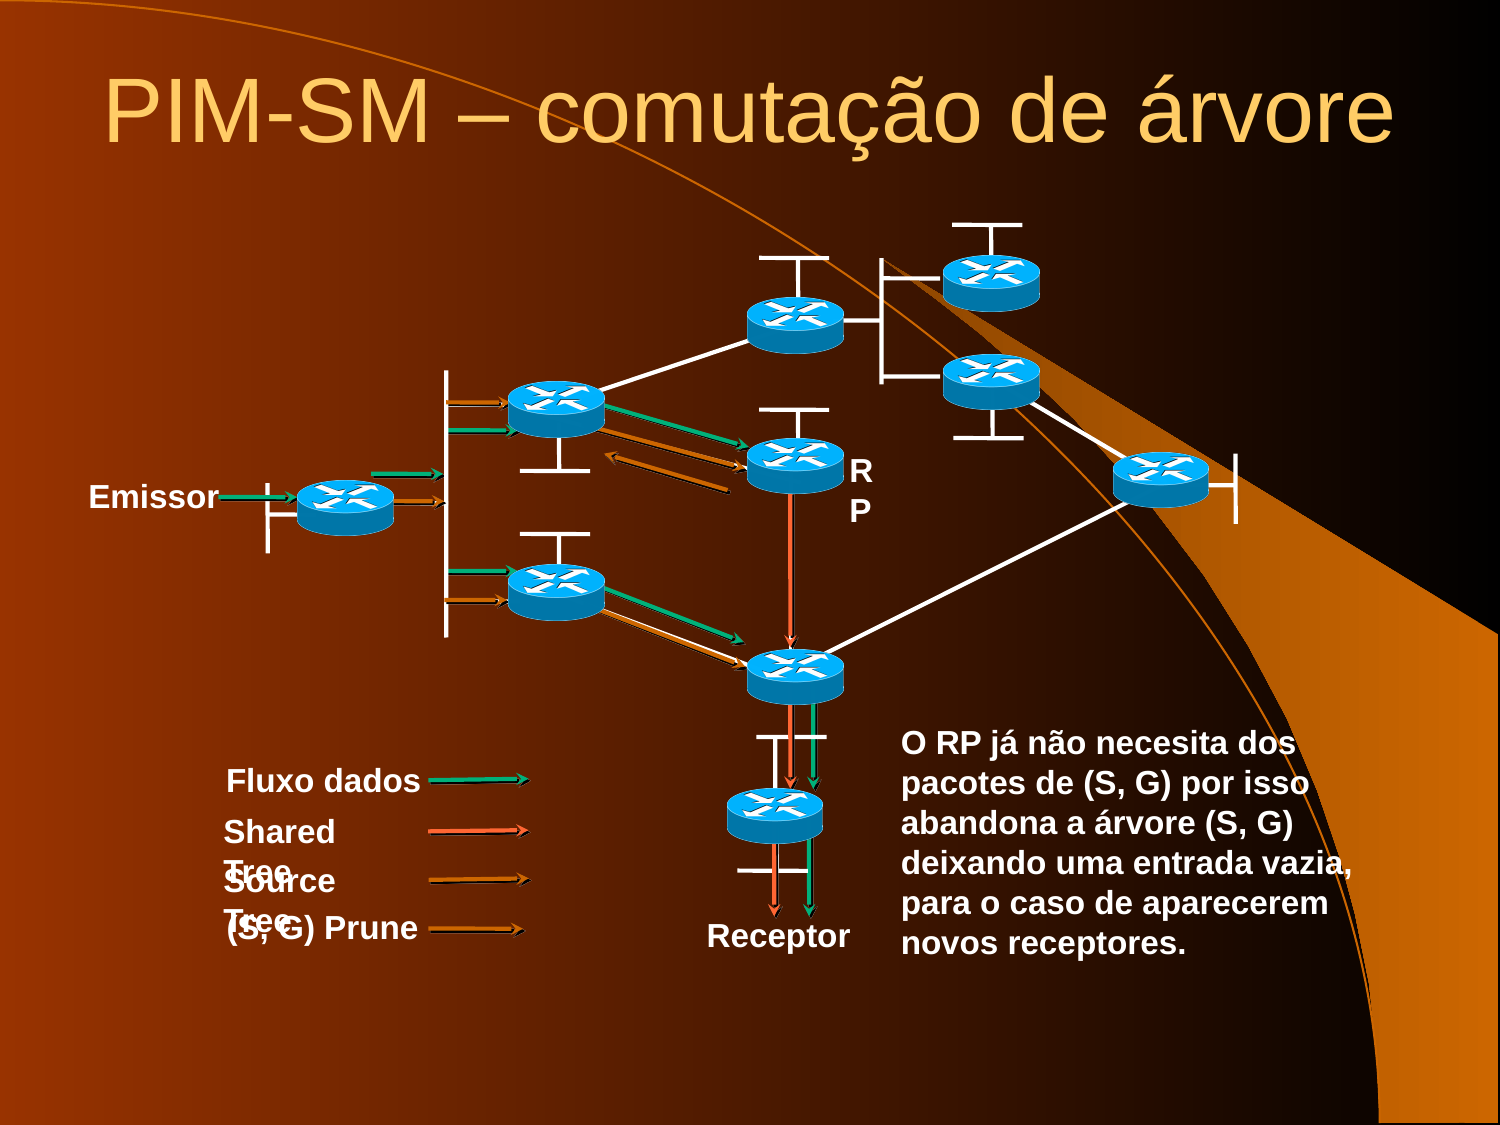

# PIM-SM – comutação de árvore
RP
Emissor
O RP já não necesita dos pacotes de (S, G) por isso abandona a árvore (S, G) deixando uma entrada vazia, para o caso de aparecerem novos receptores.
Fluxo dados
Shared Tree
Source Tree
(S, G) Prune
Receptor